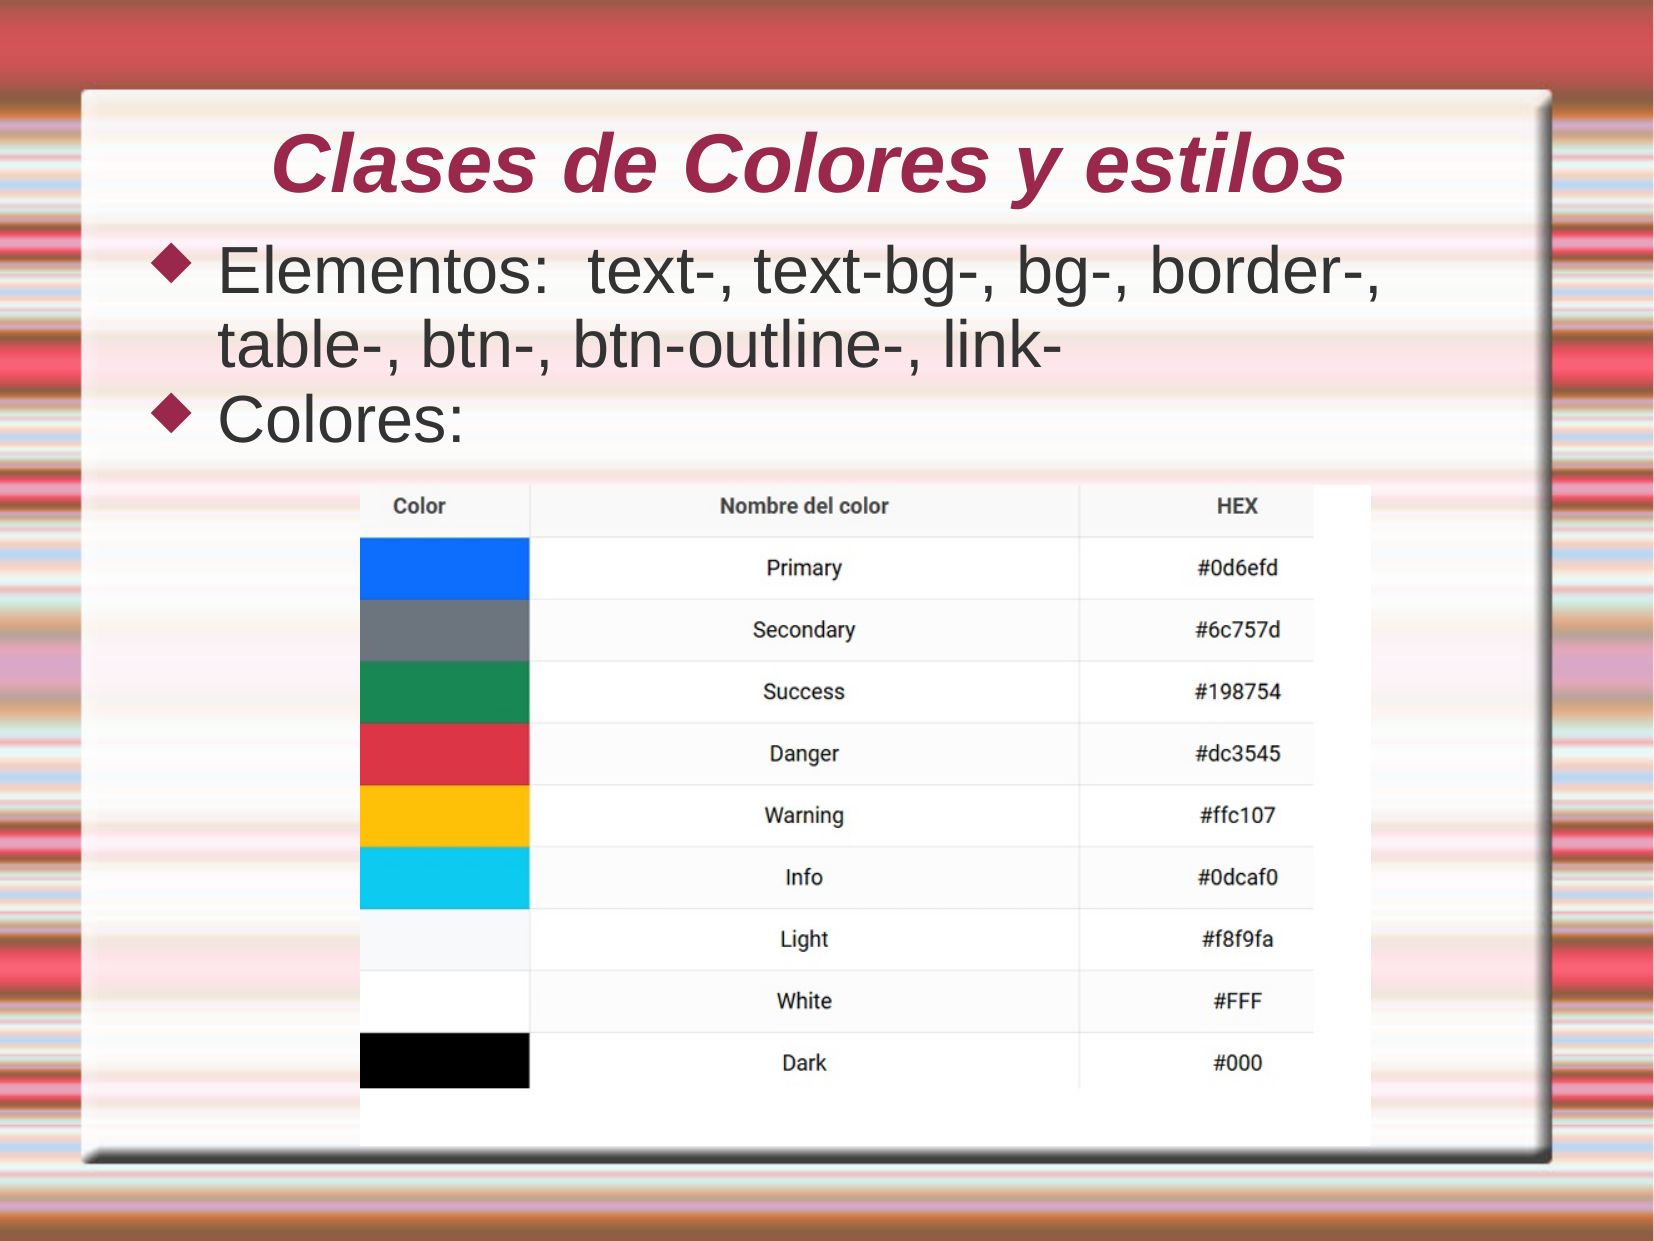

# Clases de Colores y estilos
Elementos: text-, text-bg-, bg-, border-, table-, btn-, btn-outline-, link-
Colores: